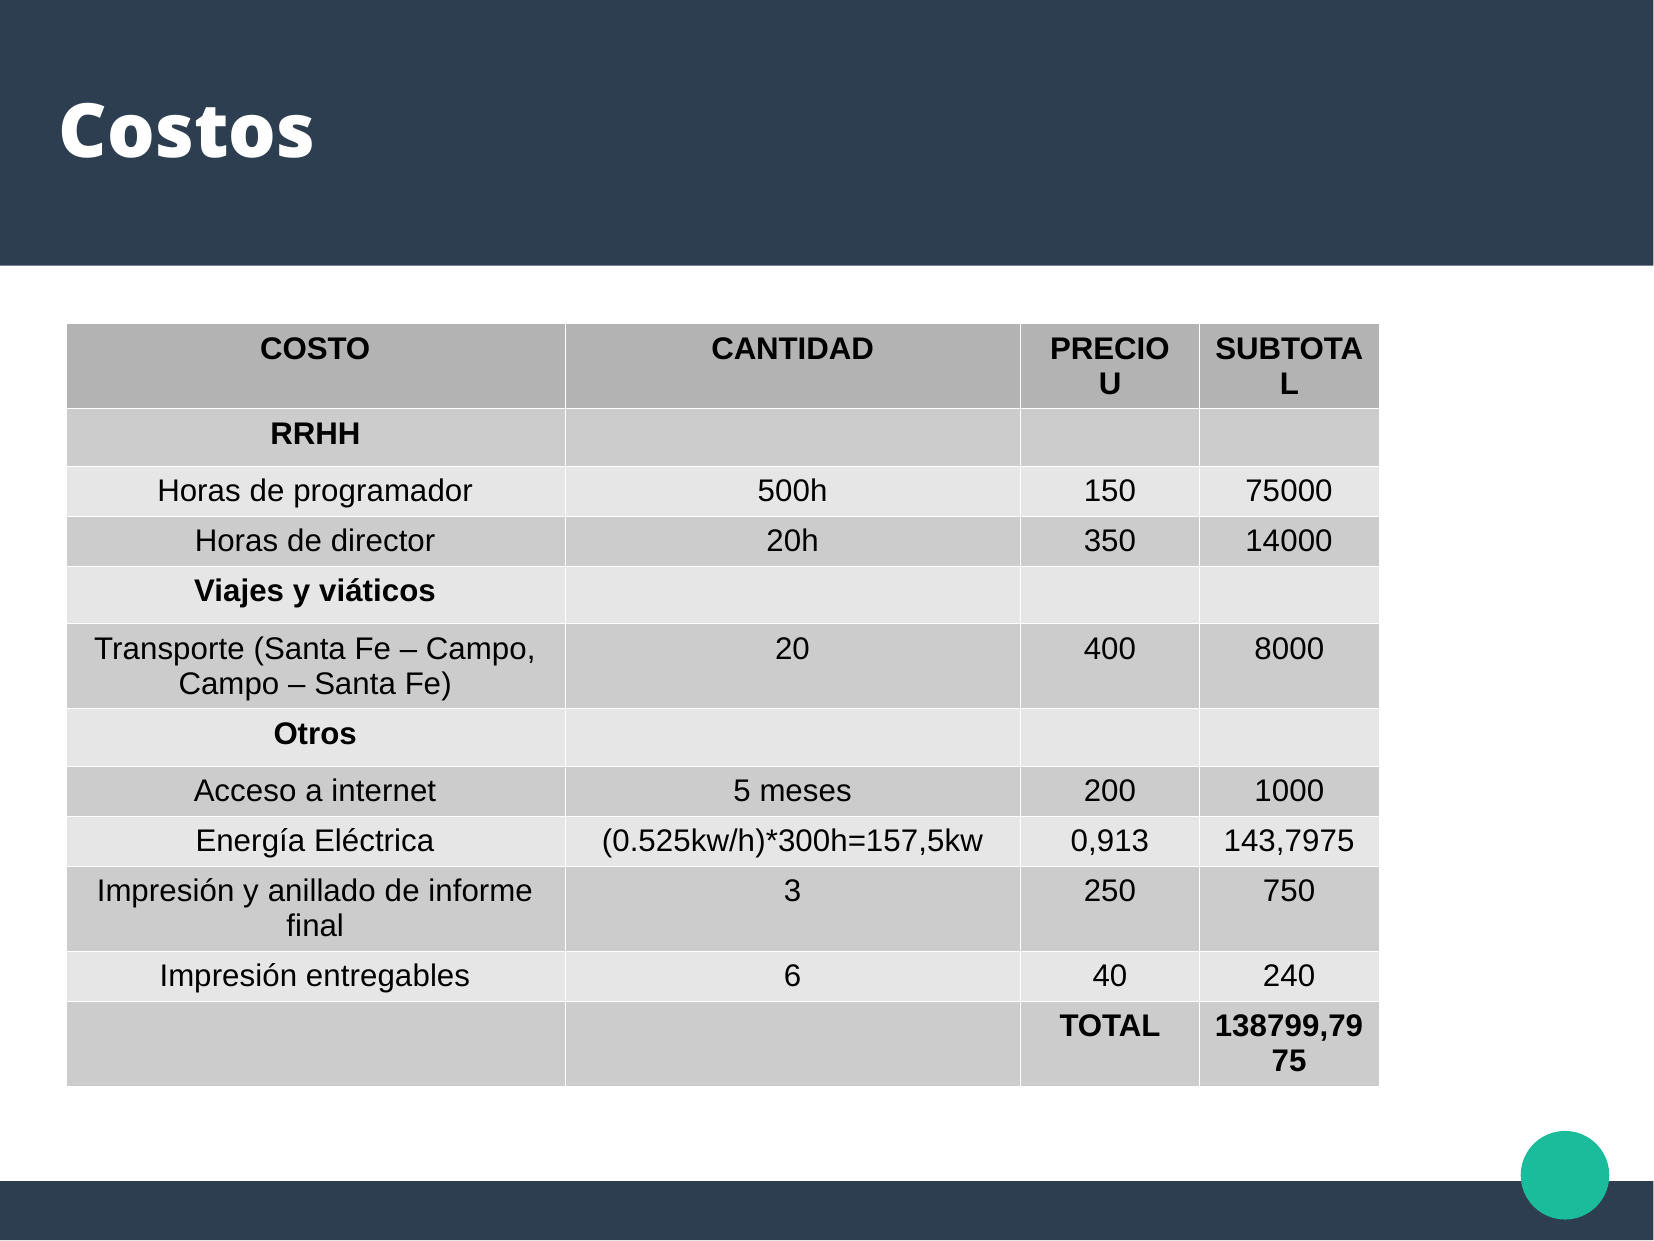

# Costos
| COSTO | CANTIDAD | PRECIO U | SUBTOTAL |
| --- | --- | --- | --- |
| RRHH | | | |
| Horas de programador | 500h | 150 | 75000 |
| Horas de director | 20h | 350 | 14000 |
| Viajes y viáticos | | | |
| Transporte (Santa Fe – Campo, Campo – Santa Fe) | 20 | 400 | 8000 |
| Otros | | | |
| Acceso a internet | 5 meses | 200 | 1000 |
| Energía Eléctrica | (0.525kw/h)\*300h=157,5kw | 0,913 | 143,7975 |
| Impresión y anillado de informe final | 3 | 250 | 750 |
| Impresión entregables | 6 | 40 | 240 |
| | | TOTAL | 138799,7975 |